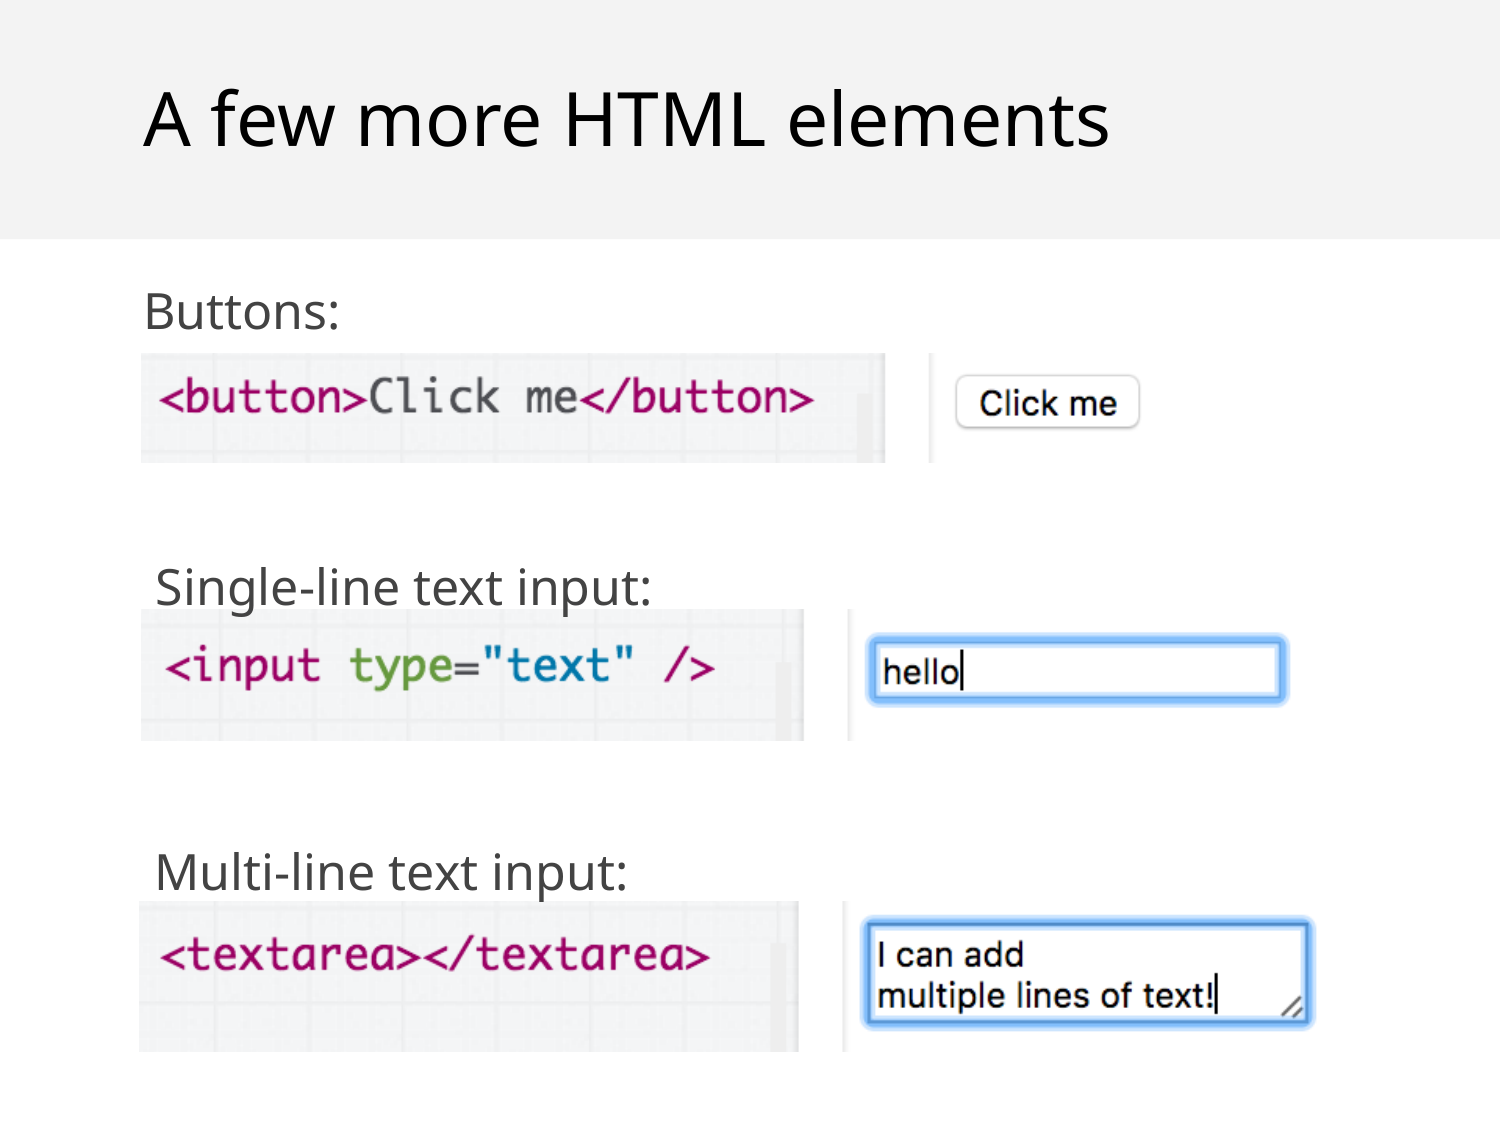

# A few more HTML elements
Buttons:
Single-line text input:
Multi-line text input: